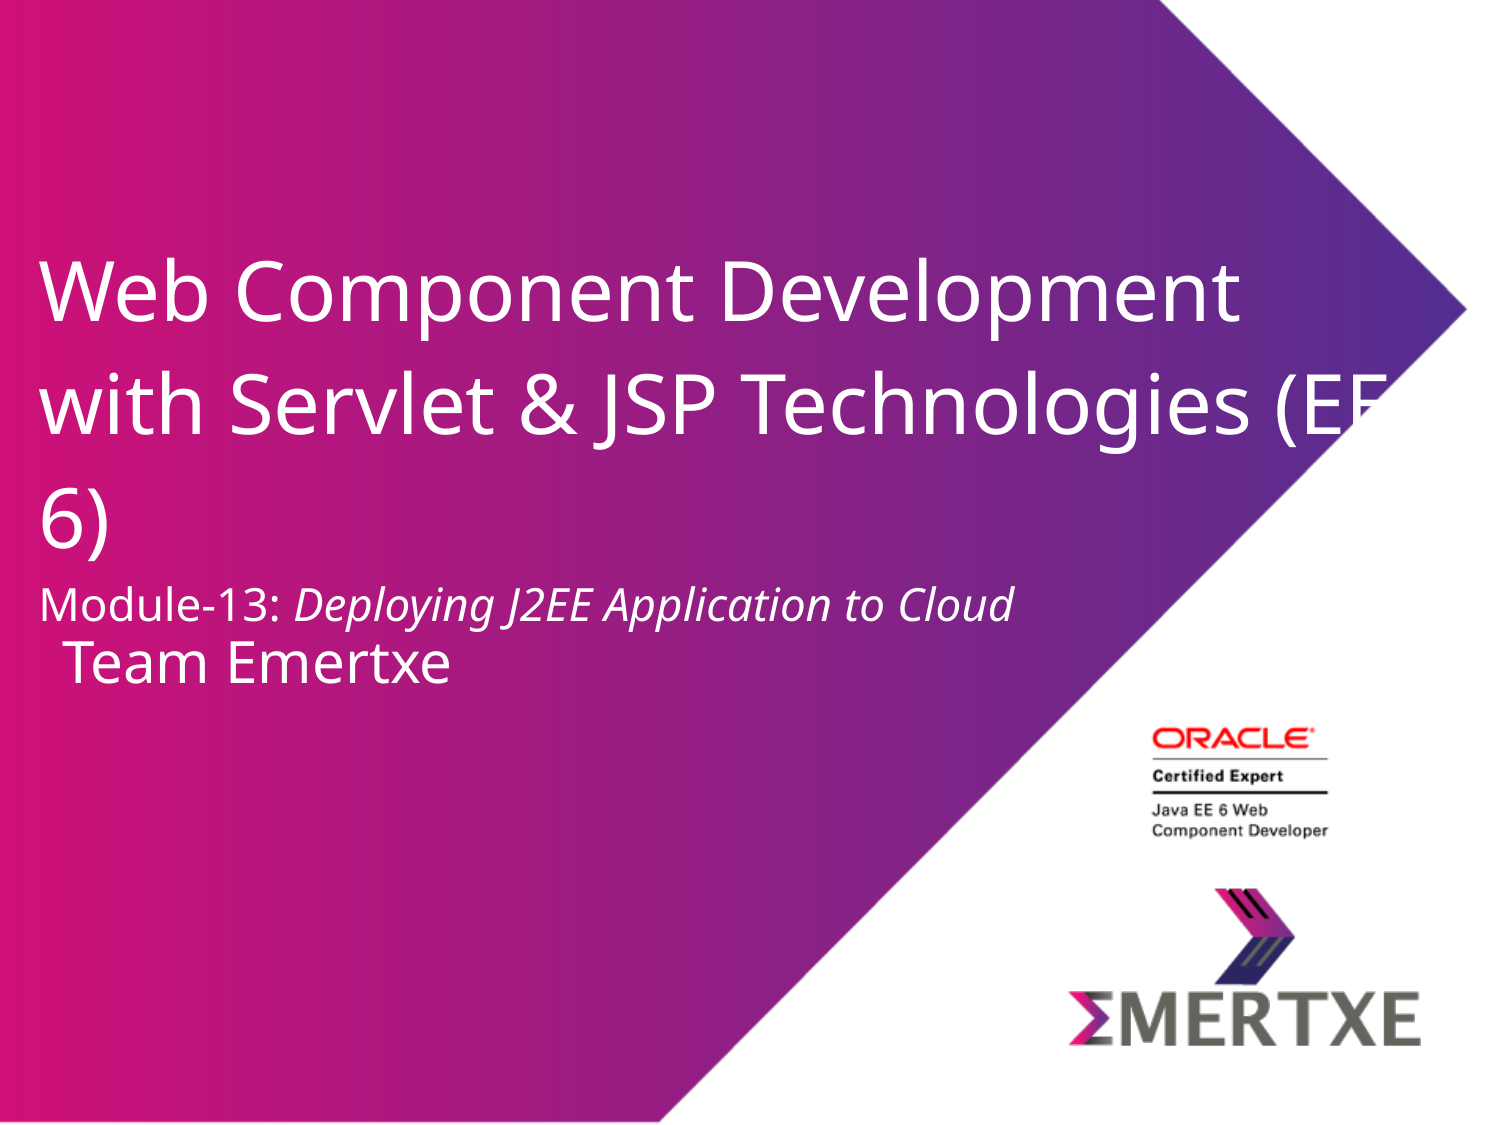

Web Component Development with Servlet & JSP Technologies (EE 6)
Module-13: Deploying J2EE Application to Cloud
Team Emertxe